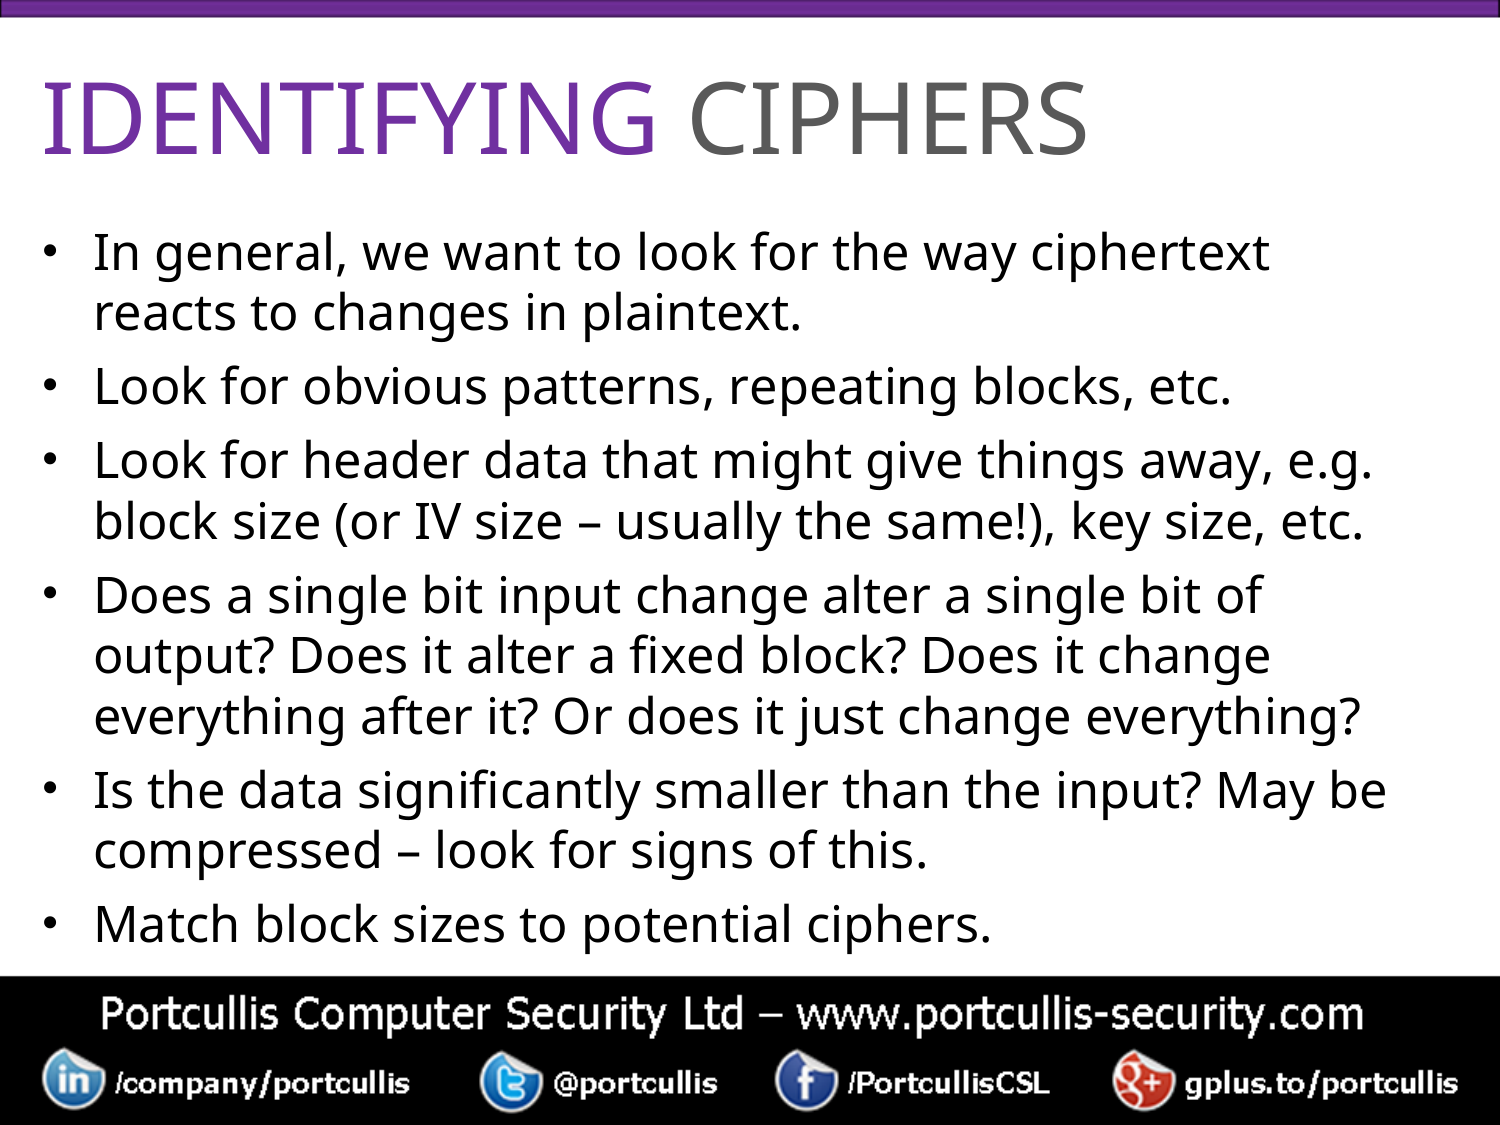

# IDENTIFYING CIPHERS
In general, we want to look for the way ciphertext reacts to changes in plaintext.
Look for obvious patterns, repeating blocks, etc.
Look for header data that might give things away, e.g. block size (or IV size – usually the same!), key size, etc.
Does a single bit input change alter a single bit of output? Does it alter a fixed block? Does it change everything after it? Or does it just change everything?
Is the data significantly smaller than the input? May be compressed – look for signs of this.
Match block sizes to potential ciphers.